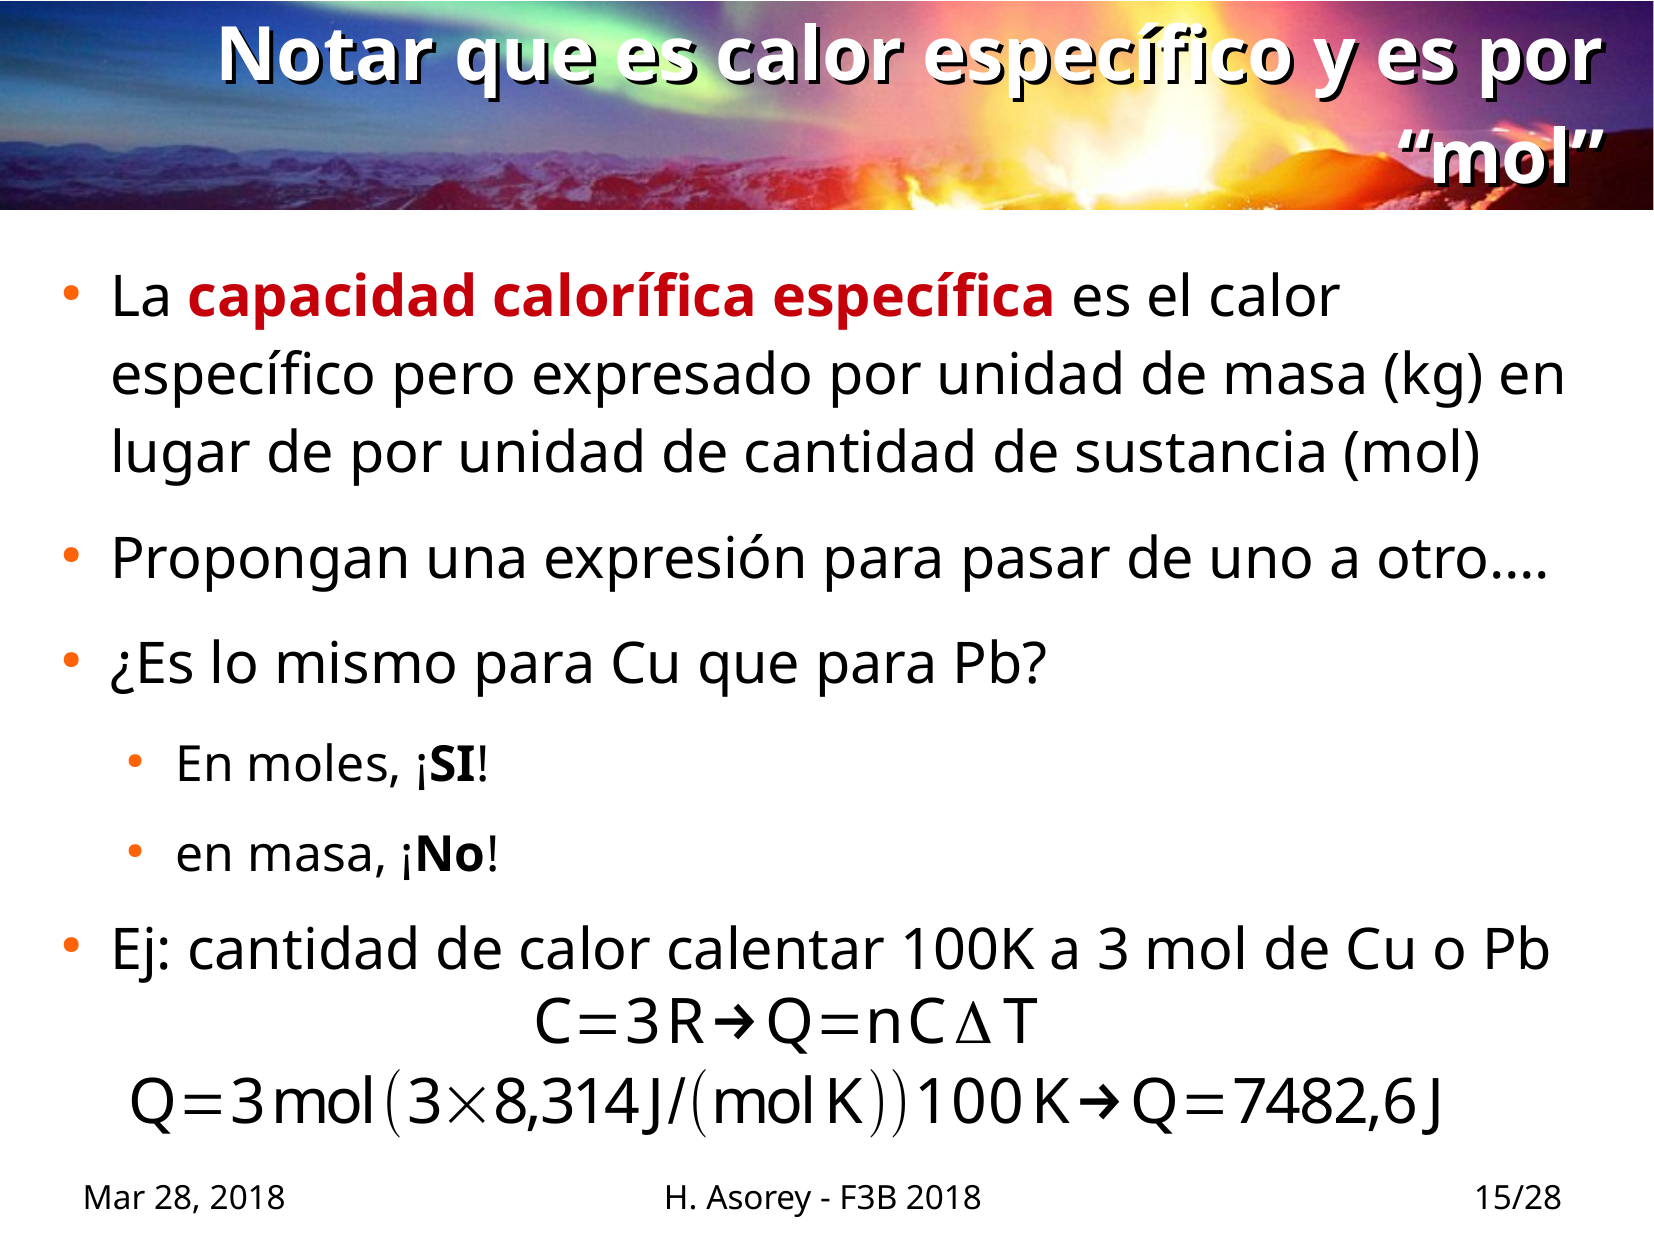

# Notar que es calor específico y es por “mol”
La capacidad calorífica específica es el calor específico pero expresado por unidad de masa (kg) en lugar de por unidad de cantidad de sustancia (mol)
Propongan una expresión para pasar de uno a otro….
¿Es lo mismo para Cu que para Pb?
En moles, ¡SI!
en masa, ¡No!
Ej: cantidad de calor calentar 100K a 3 mol de Cu o Pb
Mar 28, 2018
H. Asorey - F3B 2018
15